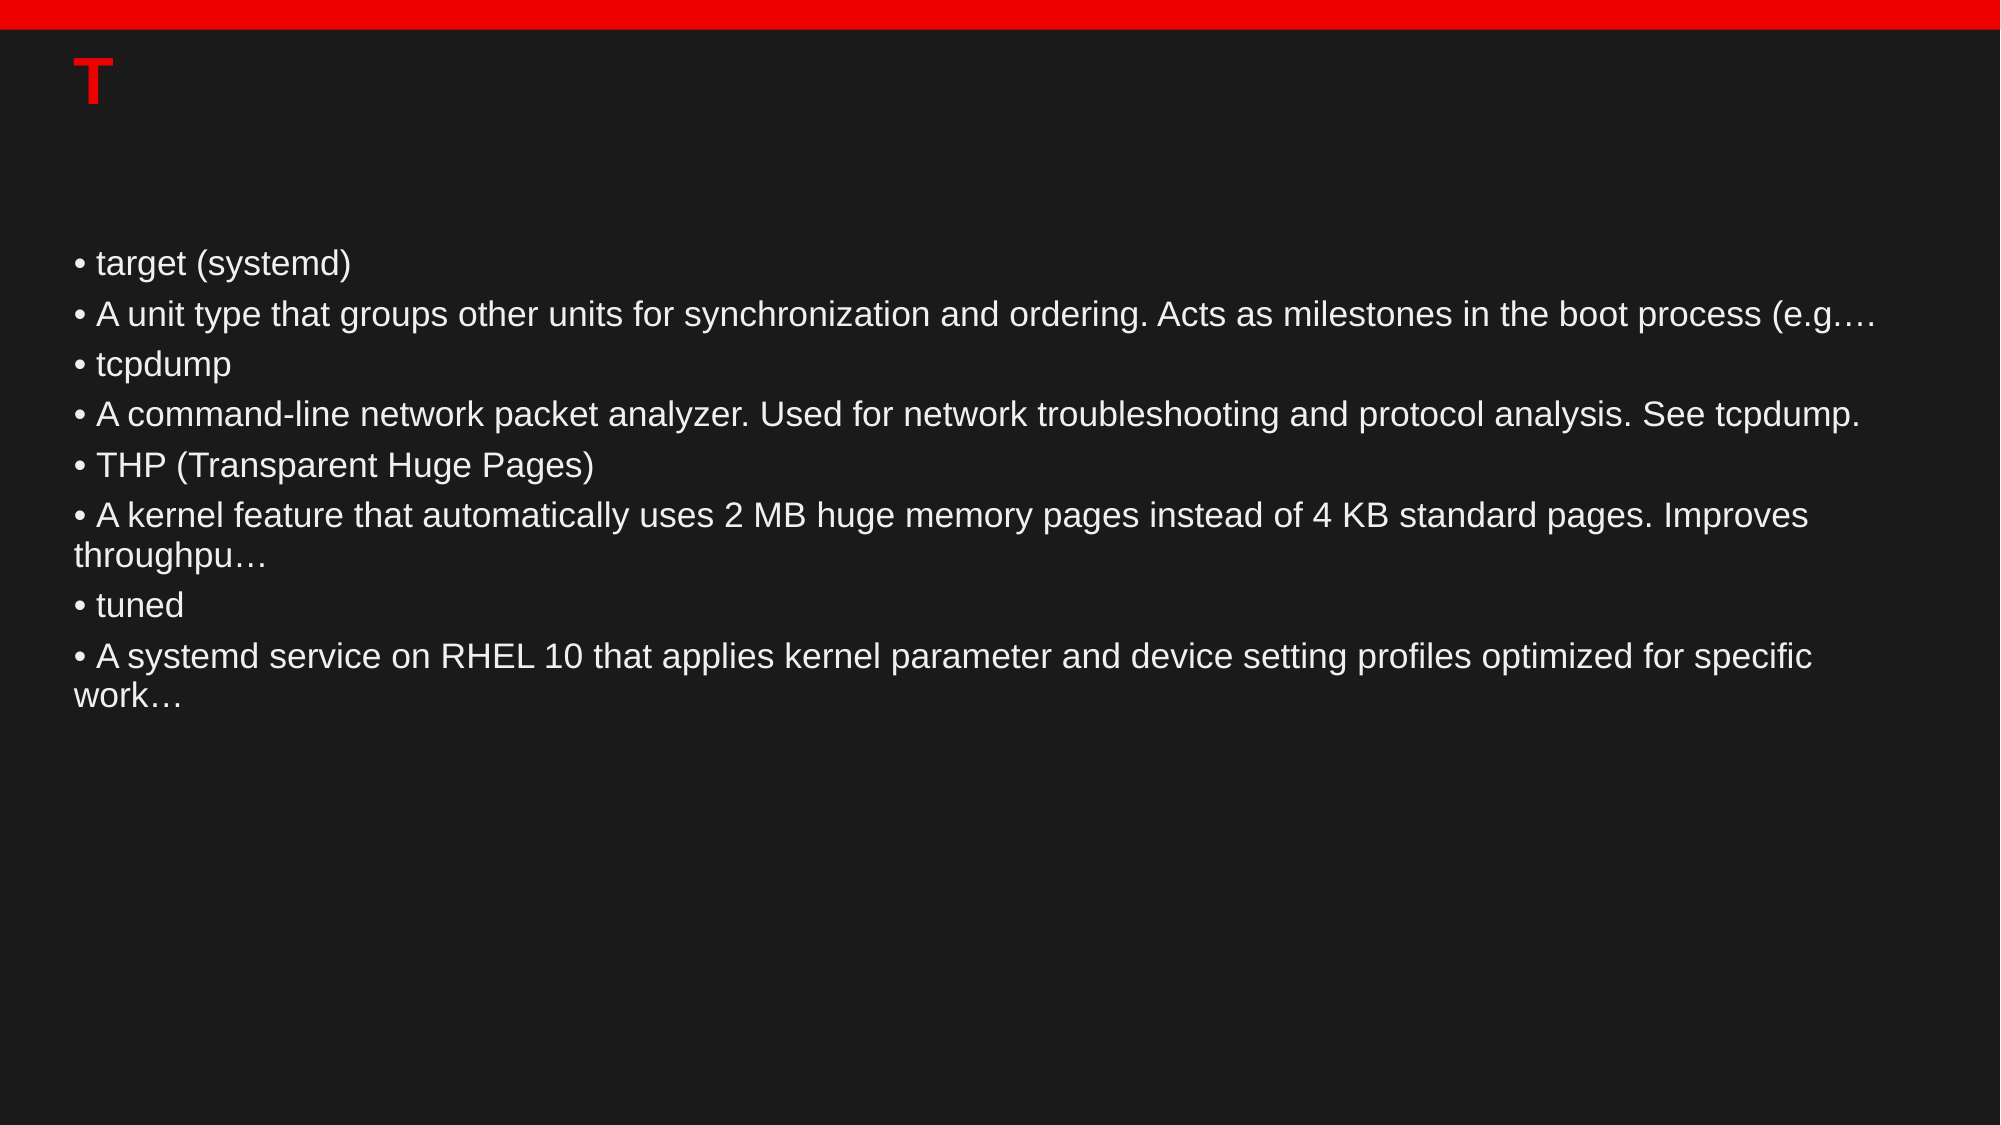

T
• target (systemd)
• A unit type that groups other units for synchronization and ordering. Acts as milestones in the boot process (e.g.…
• tcpdump
• A command-line network packet analyzer. Used for network troubleshooting and protocol analysis. See tcpdump.
• THP (Transparent Huge Pages)
• A kernel feature that automatically uses 2 MB huge memory pages instead of 4 KB standard pages. Improves throughpu…
• tuned
• A systemd service on RHEL 10 that applies kernel parameter and device setting profiles optimized for specific work…